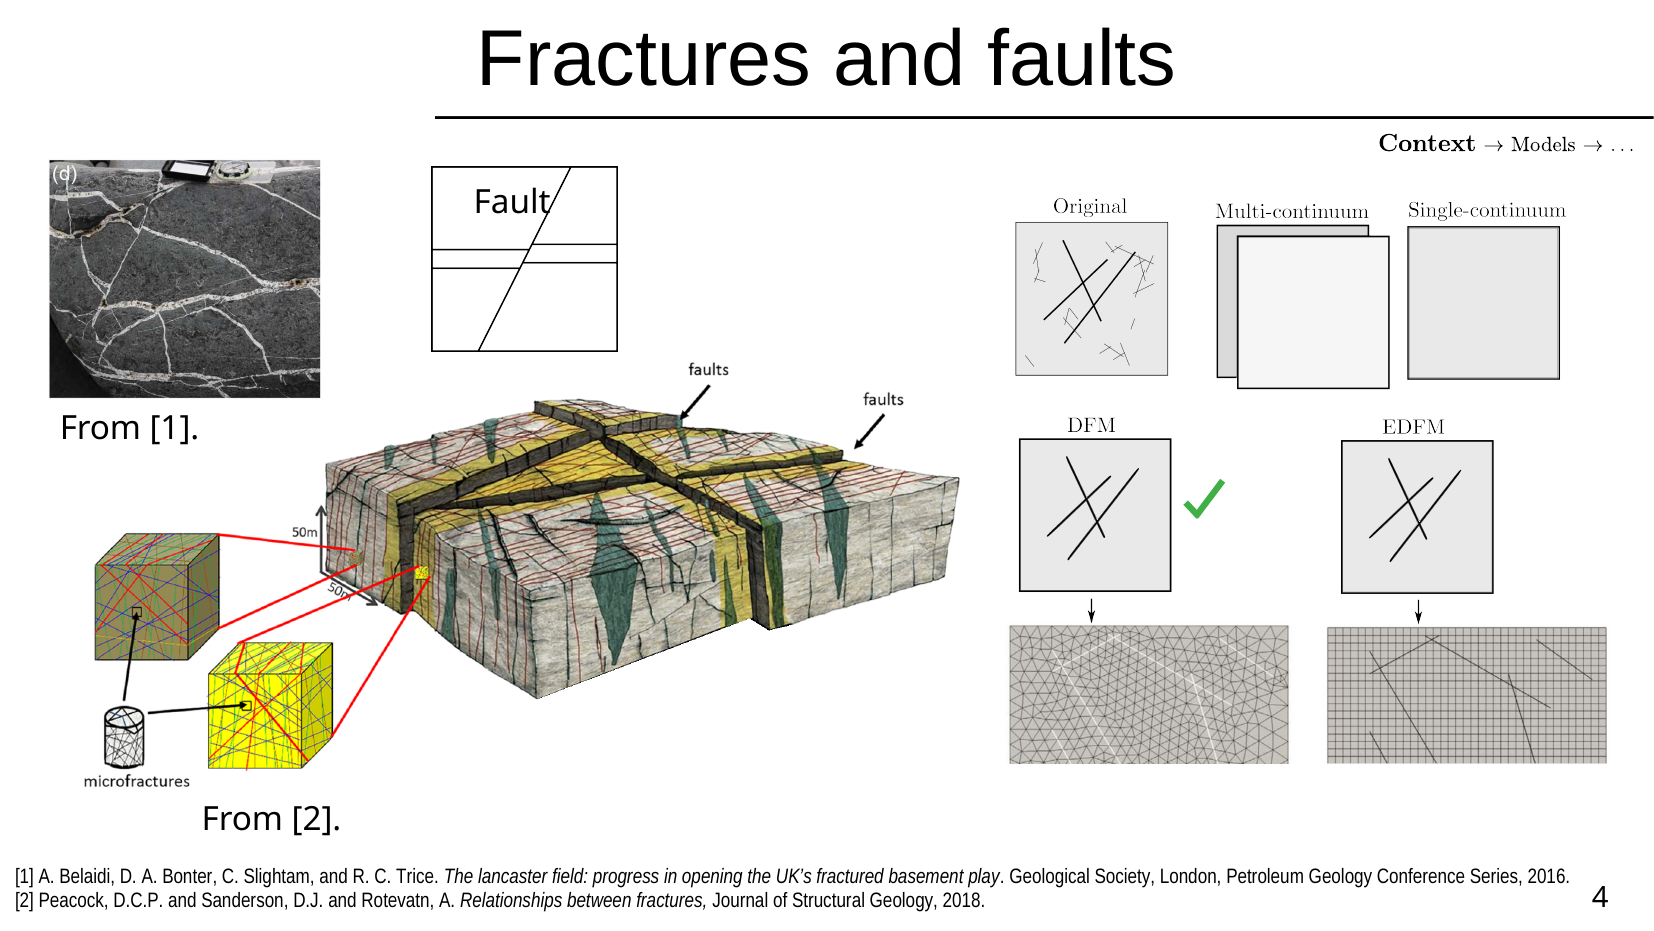

# Fractures and faults
Fault
From [1].
From [2].
[1] A. Belaidi, D. A. Bonter, C. Slightam, and R. C. Trice. The lancaster field: progress in opening the UK’s fractured basement play. Geological Society, London, Petroleum Geology Conference Series, 2016.
[2] Peacock, D.C.P. and Sanderson, D.J. and Rotevatn, A. Relationships between fractures, Journal of Structural Geology, 2018.